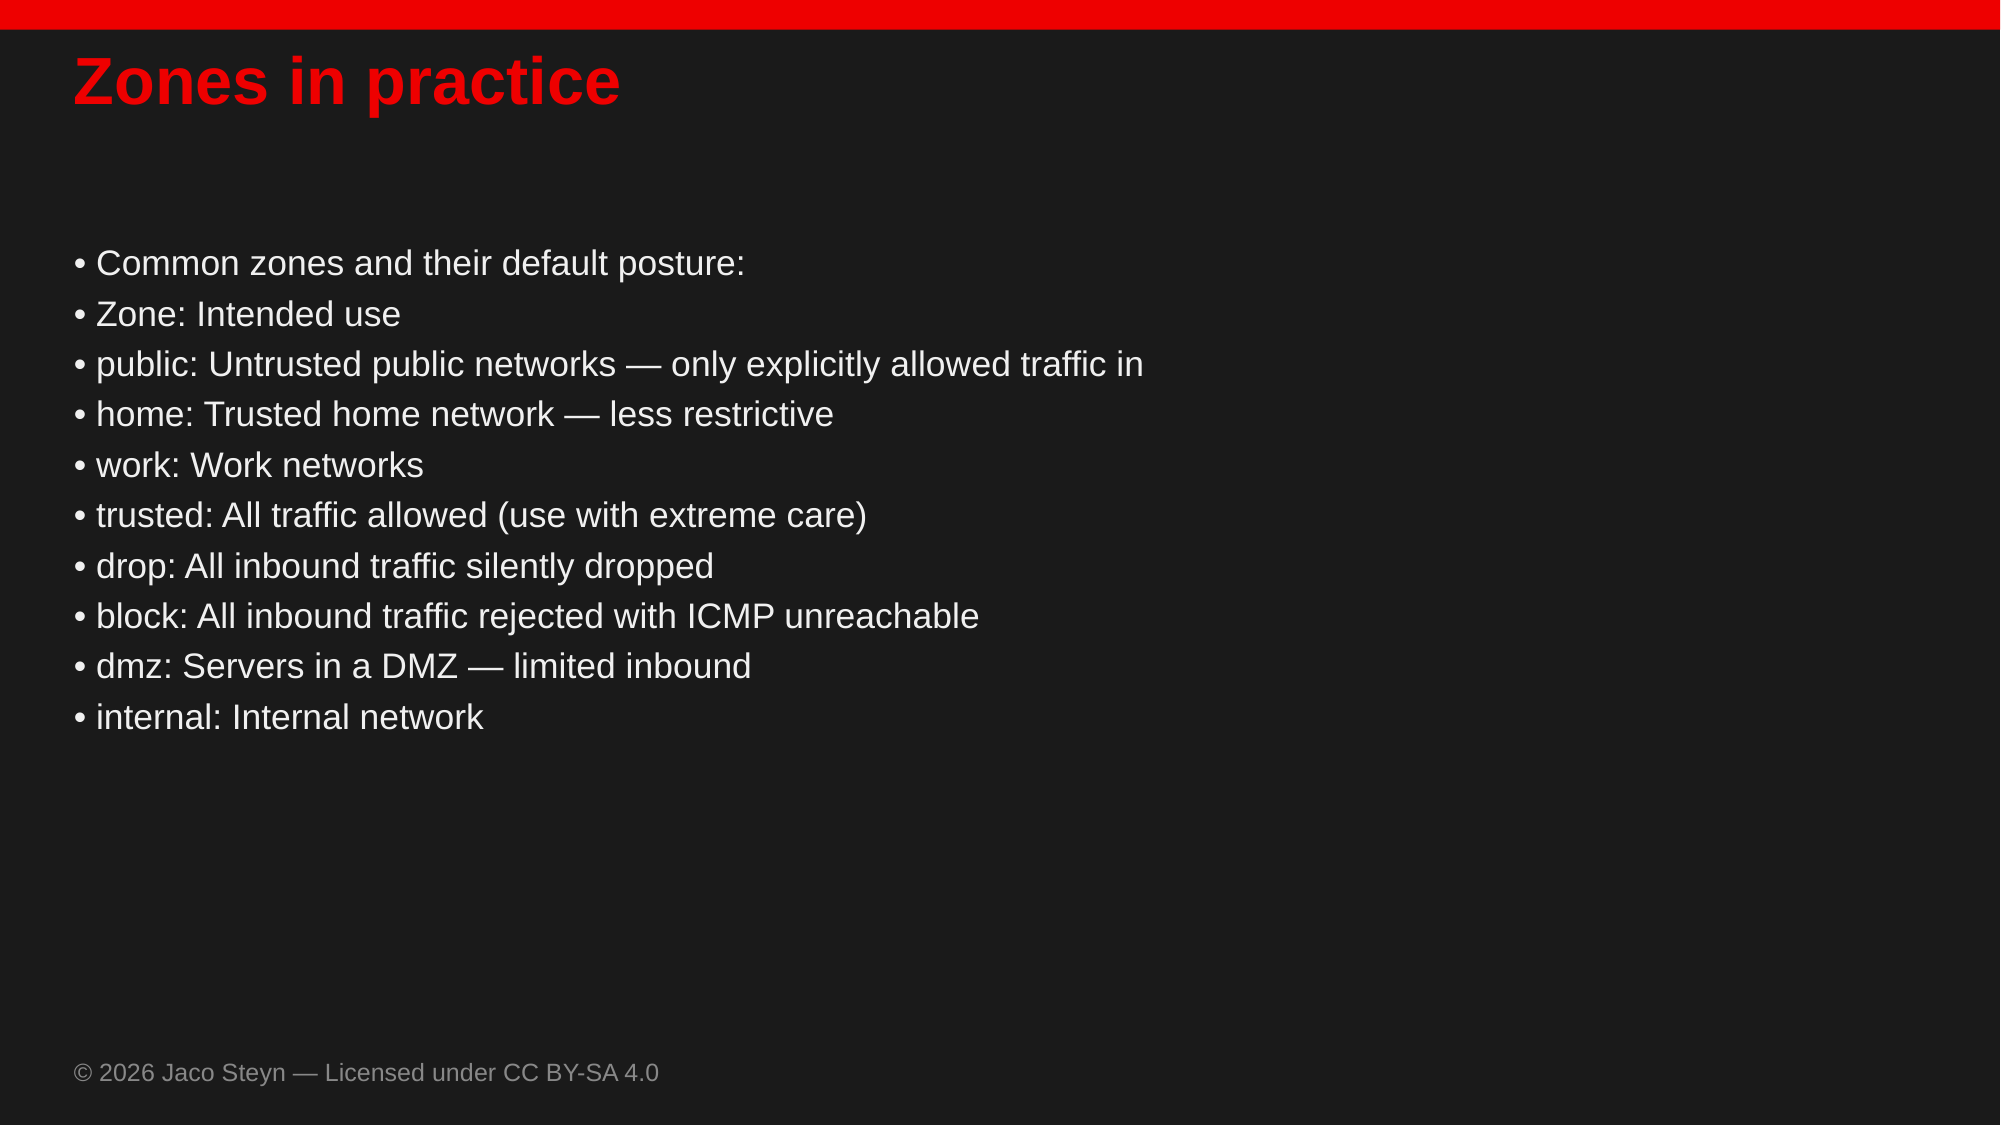

Zones in practice
• Common zones and their default posture:
• Zone: Intended use
• public: Untrusted public networks — only explicitly allowed traffic in
• home: Trusted home network — less restrictive
• work: Work networks
• trusted: All traffic allowed (use with extreme care)
• drop: All inbound traffic silently dropped
• block: All inbound traffic rejected with ICMP unreachable
• dmz: Servers in a DMZ — limited inbound
• internal: Internal network
© 2026 Jaco Steyn — Licensed under CC BY-SA 4.0